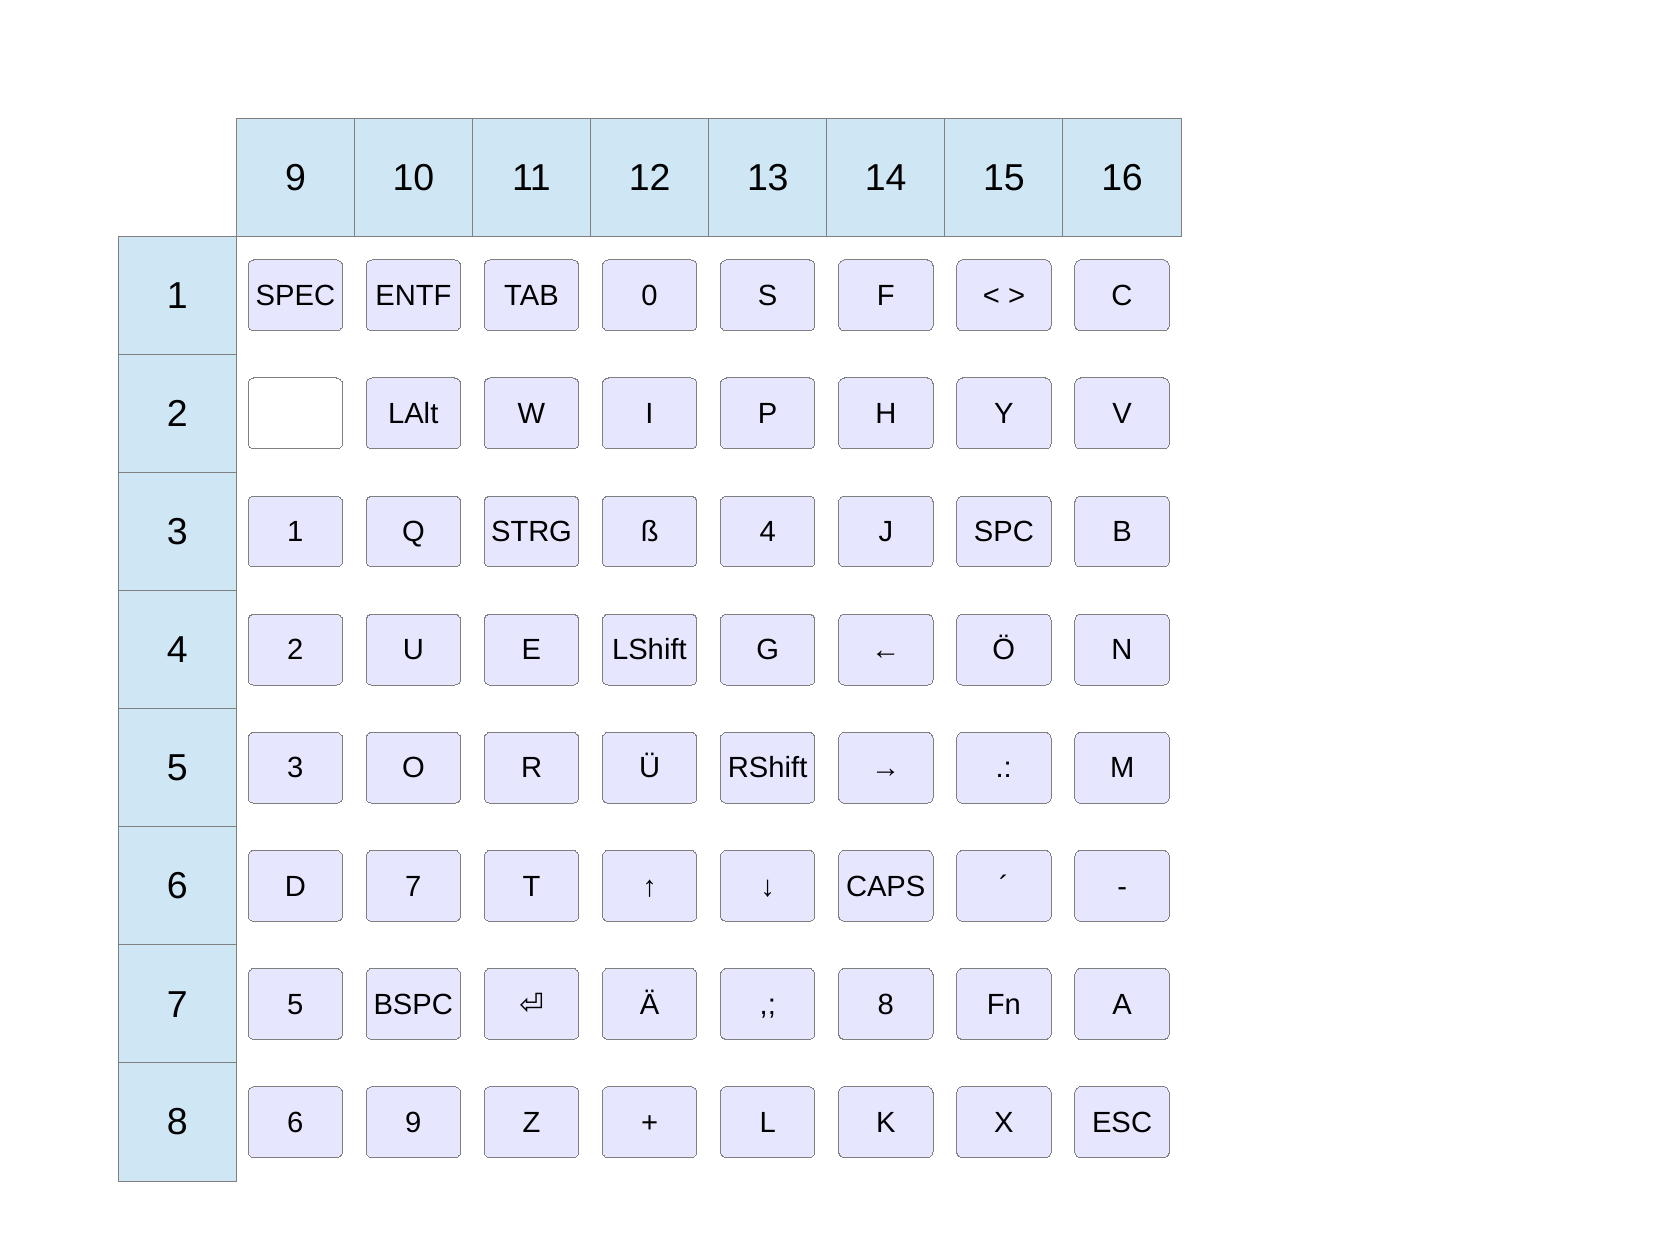

9
10
11
12
13
14
15
16
1
2
3
4
5
6
7
8
SPEC
ENTF
TAB
0
S
F
< >
C
LAlt
W
I
P
H
Y
V
1
Q
STRG
ß
4
J
SPC
B
2
U
E
LShift
G
←
Ö
N
3
O
R
Ü
RShift
→
.:
M
D
7
T
↑
↓
CAPS
´
-
5
BSPC
⏎
Ä
,;
8
Fn
A
6
9
Z
+
L
K
X
ESC